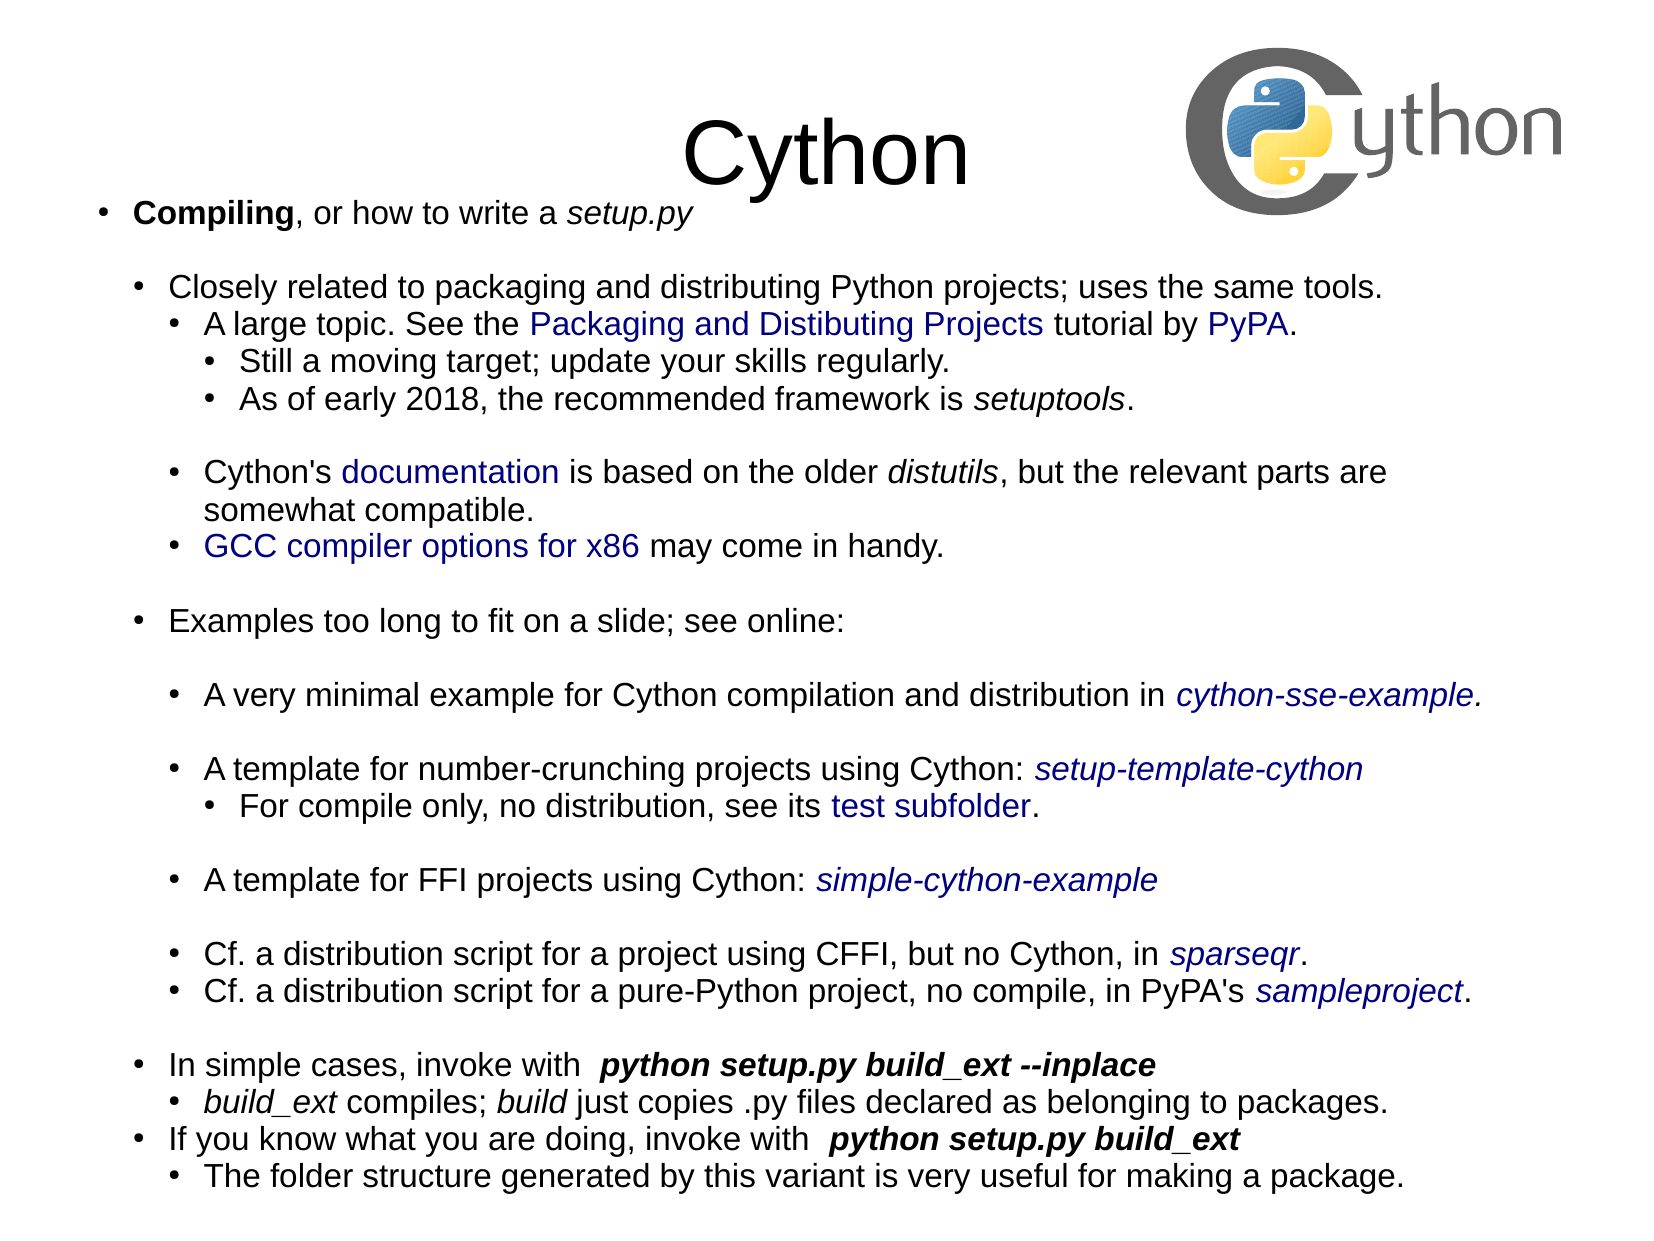

# Cython
Compiling, or how to write a setup.py
Closely related to packaging and distributing Python projects; uses the same tools.
A large topic. See the Packaging and Distibuting Projects tutorial by PyPA.
Still a moving target; update your skills regularly.
As of early 2018, the recommended framework is setuptools.
Cython's documentation is based on the older distutils, but the relevant parts are somewhat compatible.
GCC compiler options for x86 may come in handy.
Examples too long to fit on a slide; see online:
A very minimal example for Cython compilation and distribution in cython-sse-example.
A template for number-crunching projects using Cython: setup-template-cython
For compile only, no distribution, see its test subfolder.
A template for FFI projects using Cython: simple-cython-example
Cf. a distribution script for a project using CFFI, but no Cython, in sparseqr.
Cf. a distribution script for a pure-Python project, no compile, in PyPA's sampleproject.
In simple cases, invoke with python setup.py build_ext --inplace
build_ext compiles; build just copies .py files declared as belonging to packages.
If you know what you are doing, invoke with python setup.py build_ext
The folder structure generated by this variant is very useful for making a package.